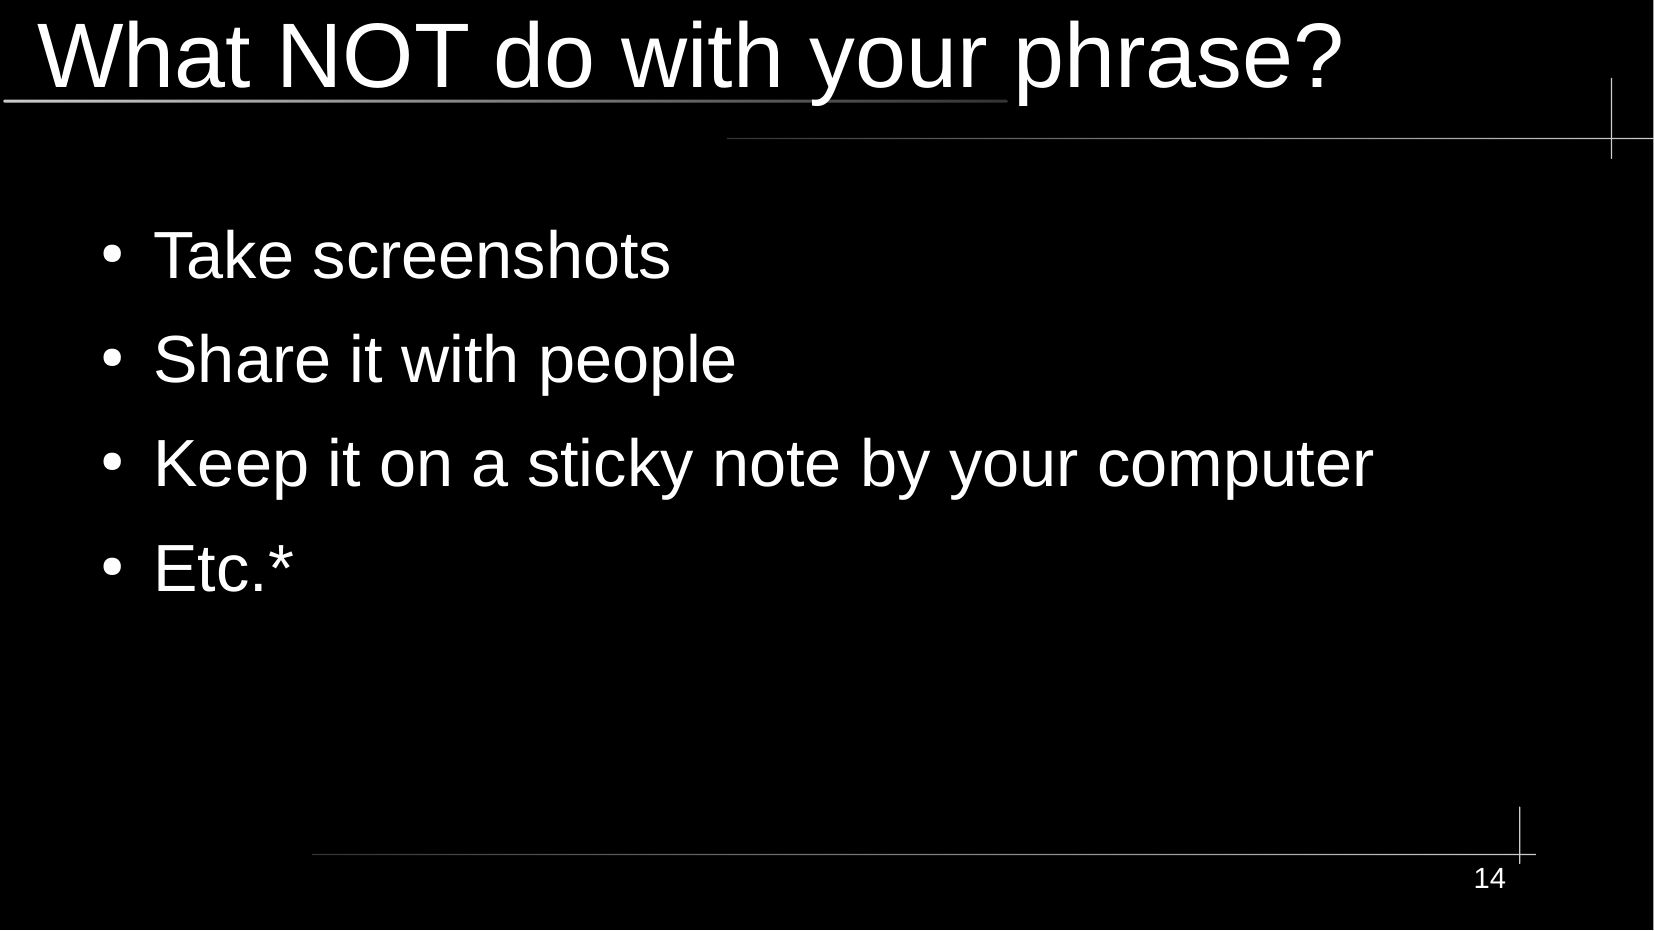

# What NOT do with your phrase?
Take screenshots
Share it with people
Keep it on a sticky note by your computer
Etc.*
14